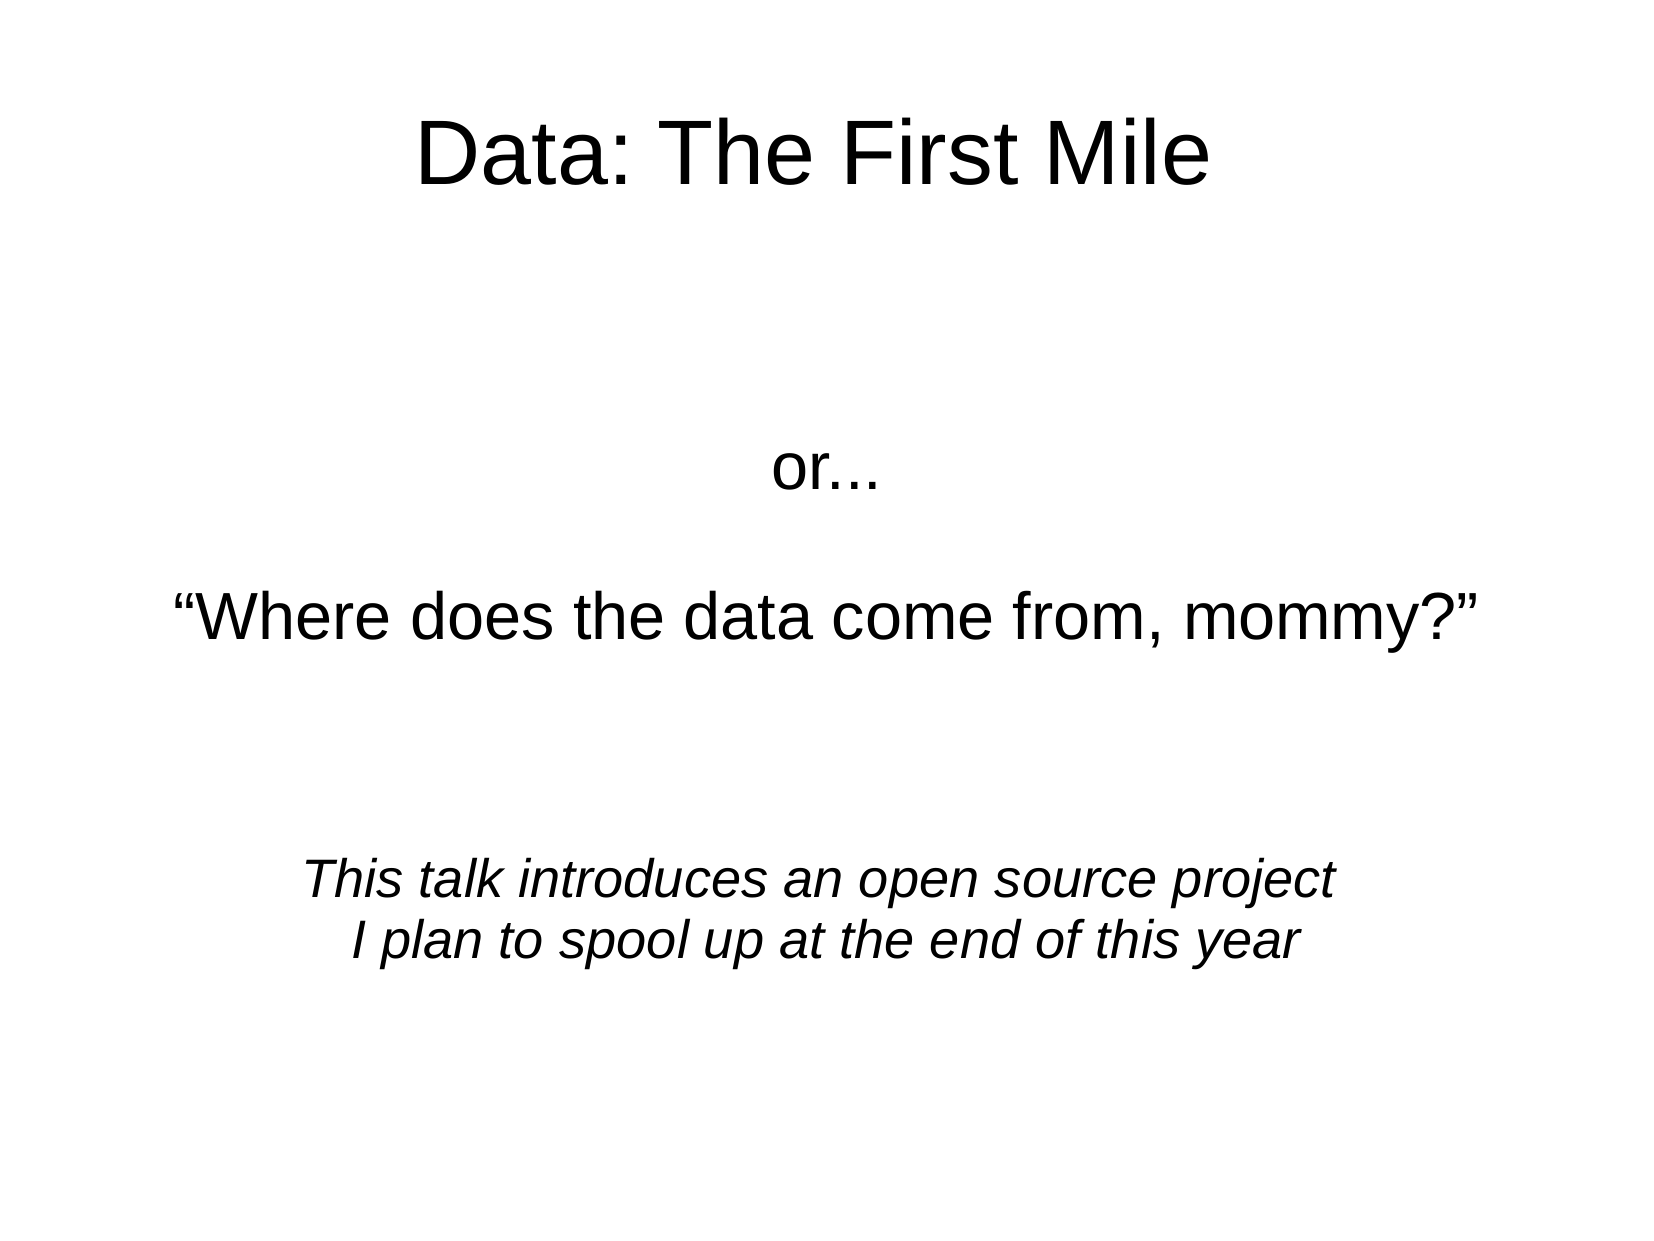

# Data: The First Mile
or...
“Where does the data come from, mommy?”
This talk introduces an open source project
I plan to spool up at the end of this year